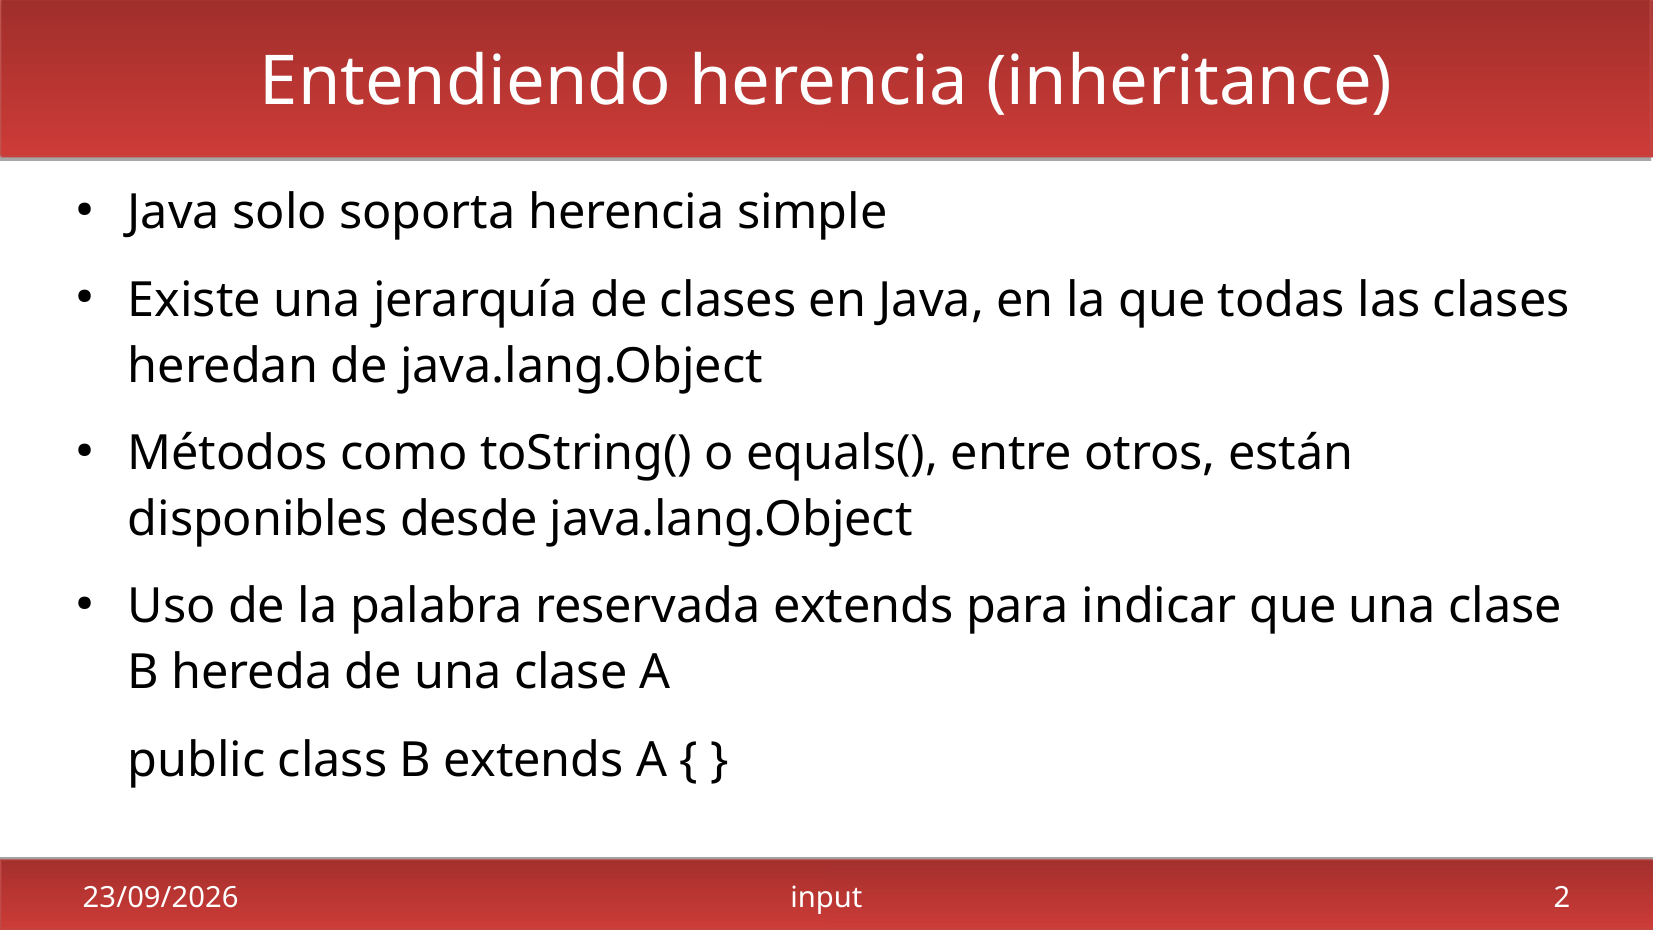

# Entendiendo herencia (inheritance)
Java solo soporta herencia simple
Existe una jerarquía de clases en Java, en la que todas las clases heredan de java.lang.Object
Métodos como toString() o equals(), entre otros, están disponibles desde java.lang.Object
Uso de la palabra reservada extends para indicar que una clase B hereda de una clase A
public class B extends A { }
Presentation
2